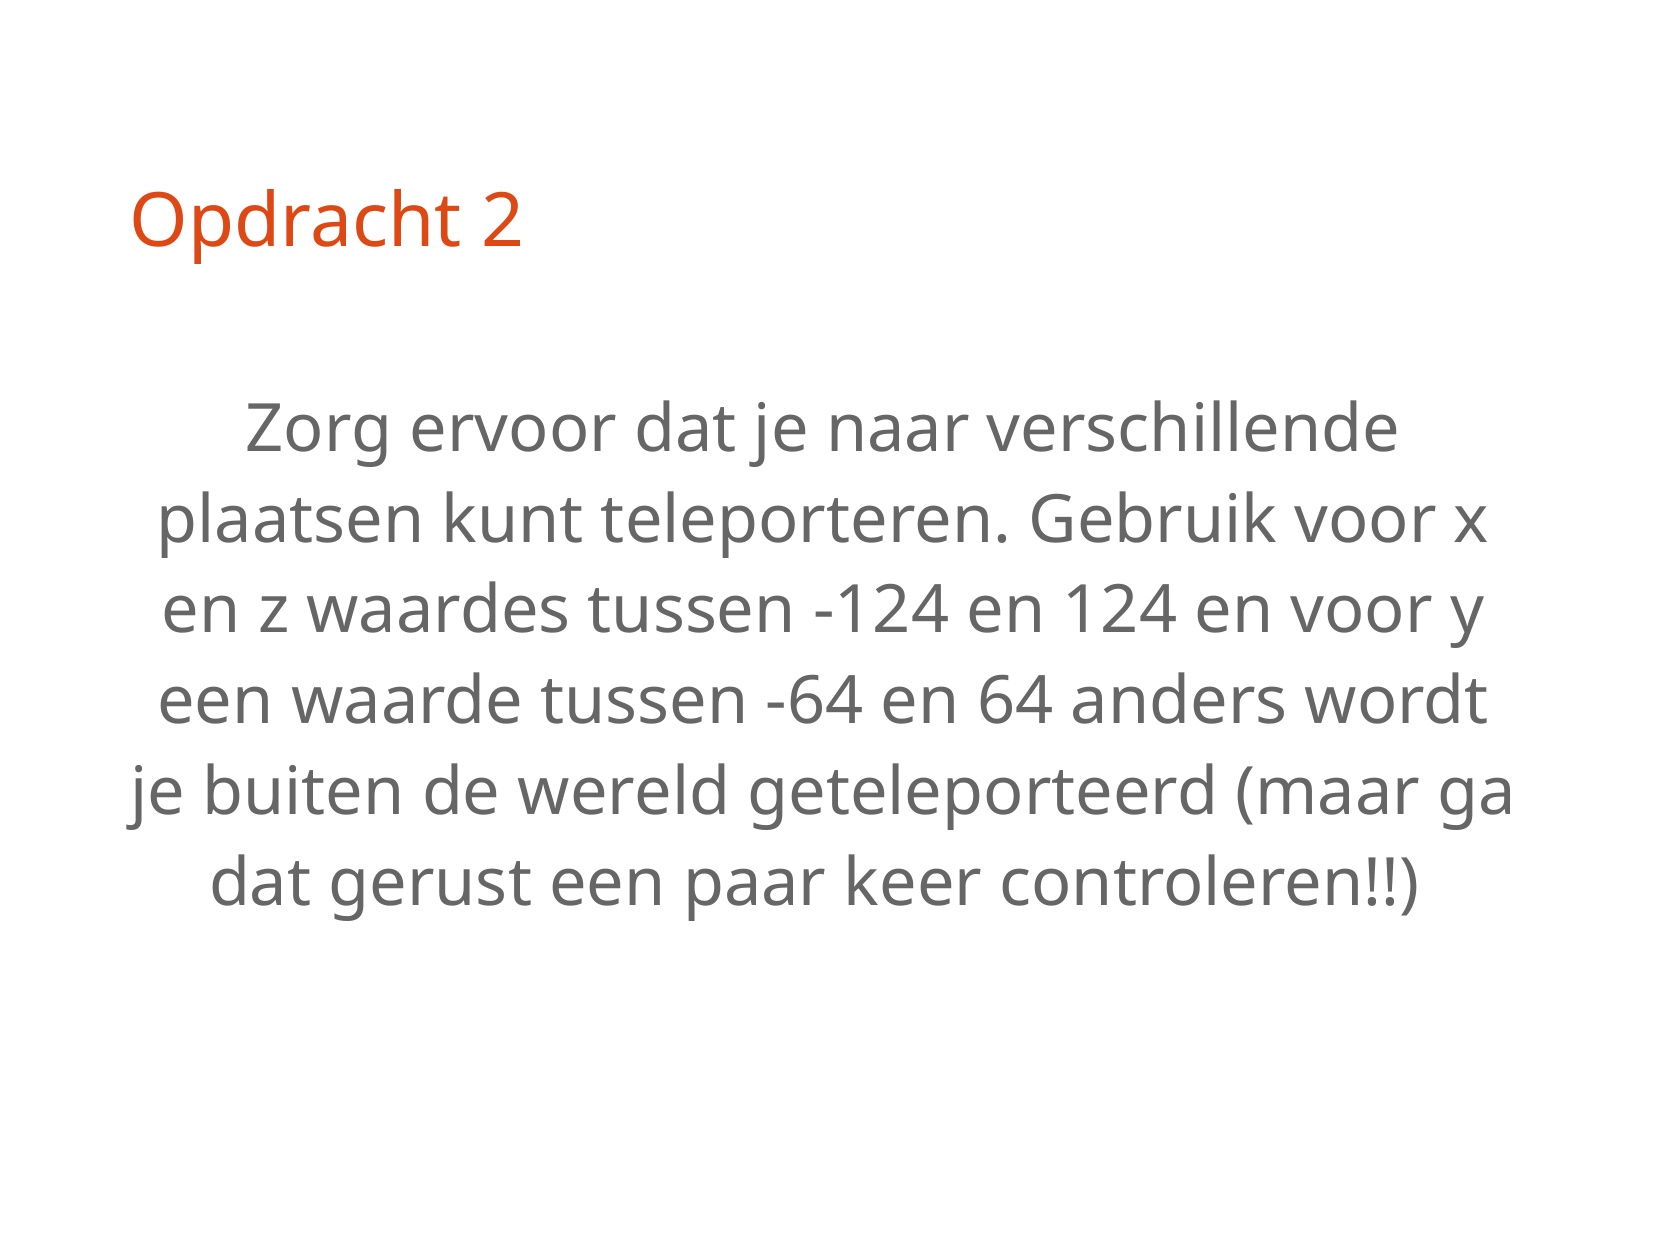

# Opdracht 2
Zorg ervoor dat je naar verschillende plaatsen kunt teleporteren. Gebruik voor x en z waardes tussen -124 en 124 en voor y een waarde tussen -64 en 64 anders wordt je buiten de wereld geteleporteerd (maar ga dat gerust een paar keer controleren!!)